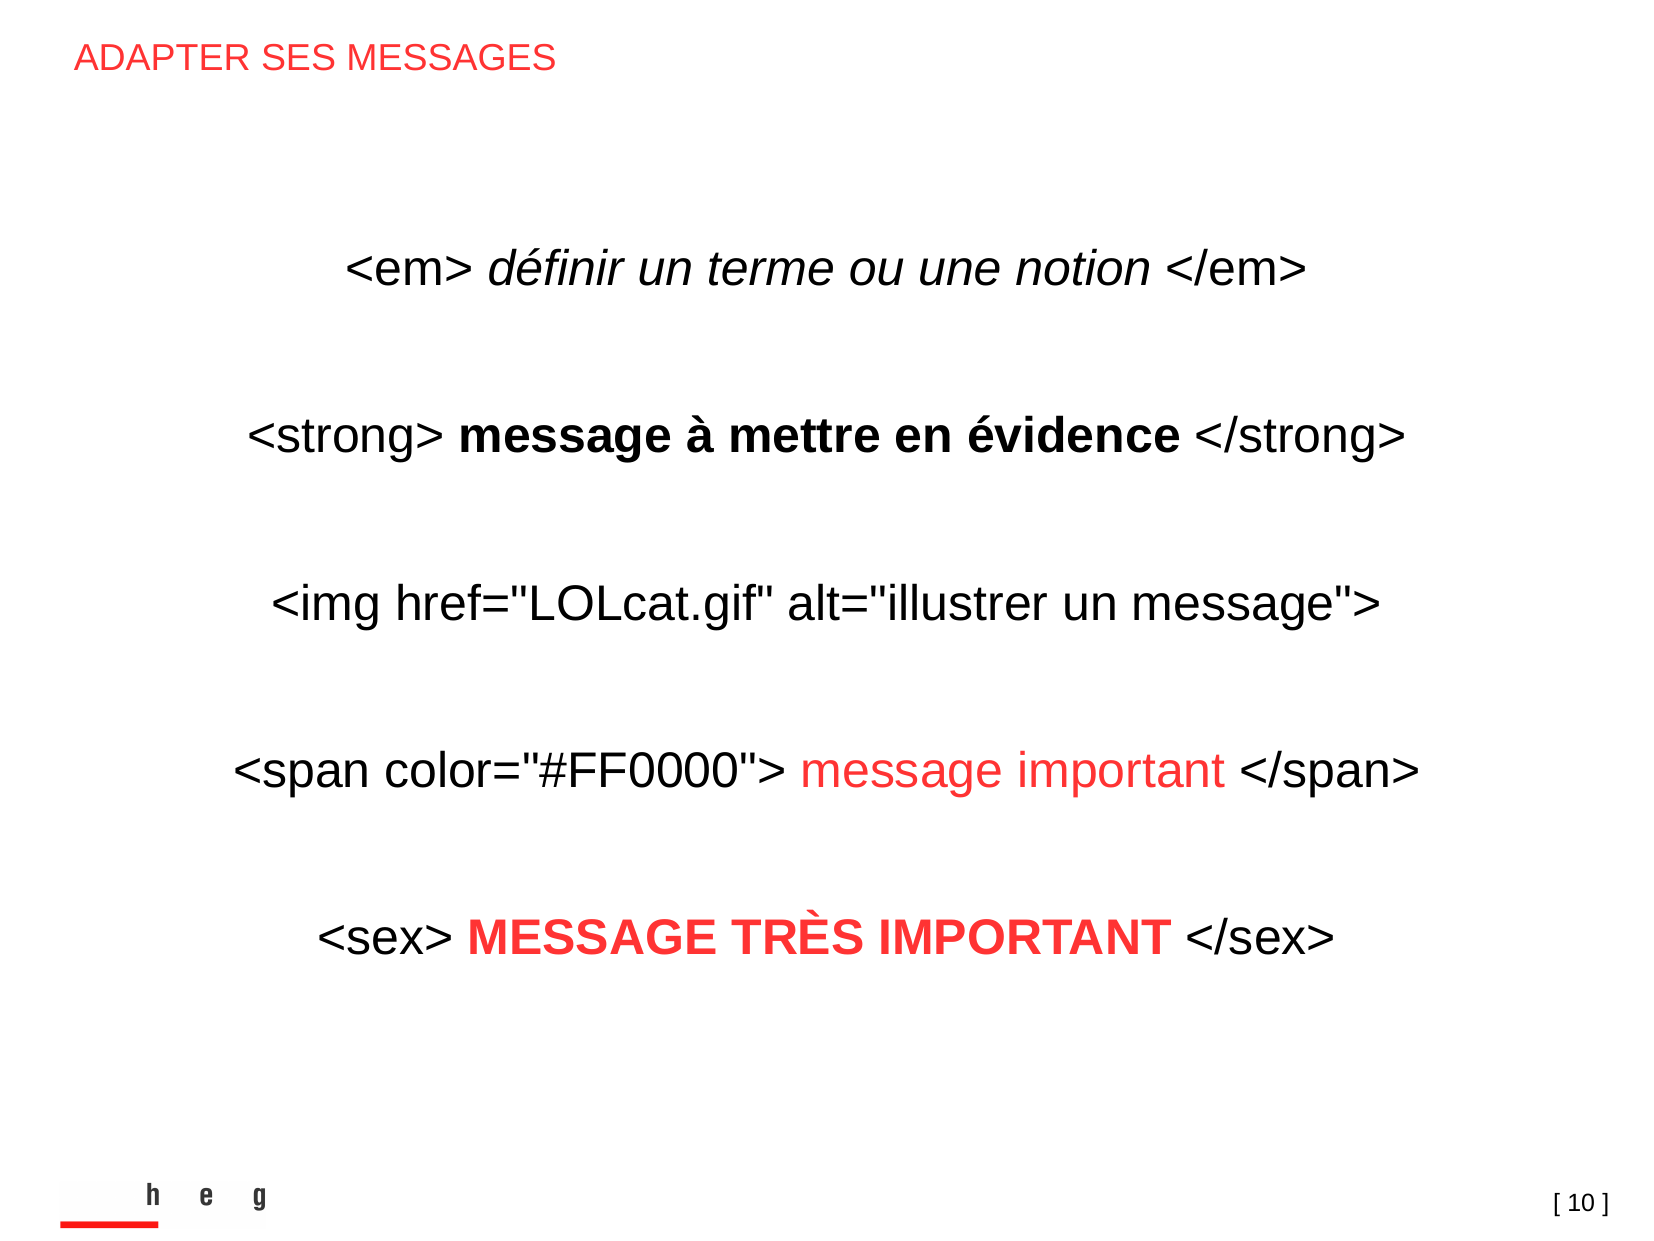

ADAPTER SES MESSAGES
<em> définir un terme ou une notion </em>
<strong> message à mettre en évidence </strong>
<img href="LOLcat.gif" alt="illustrer un message">
<span color="#FF0000"> message important </span>
<sex> MESSAGE TRÈS IMPORTANT </sex>